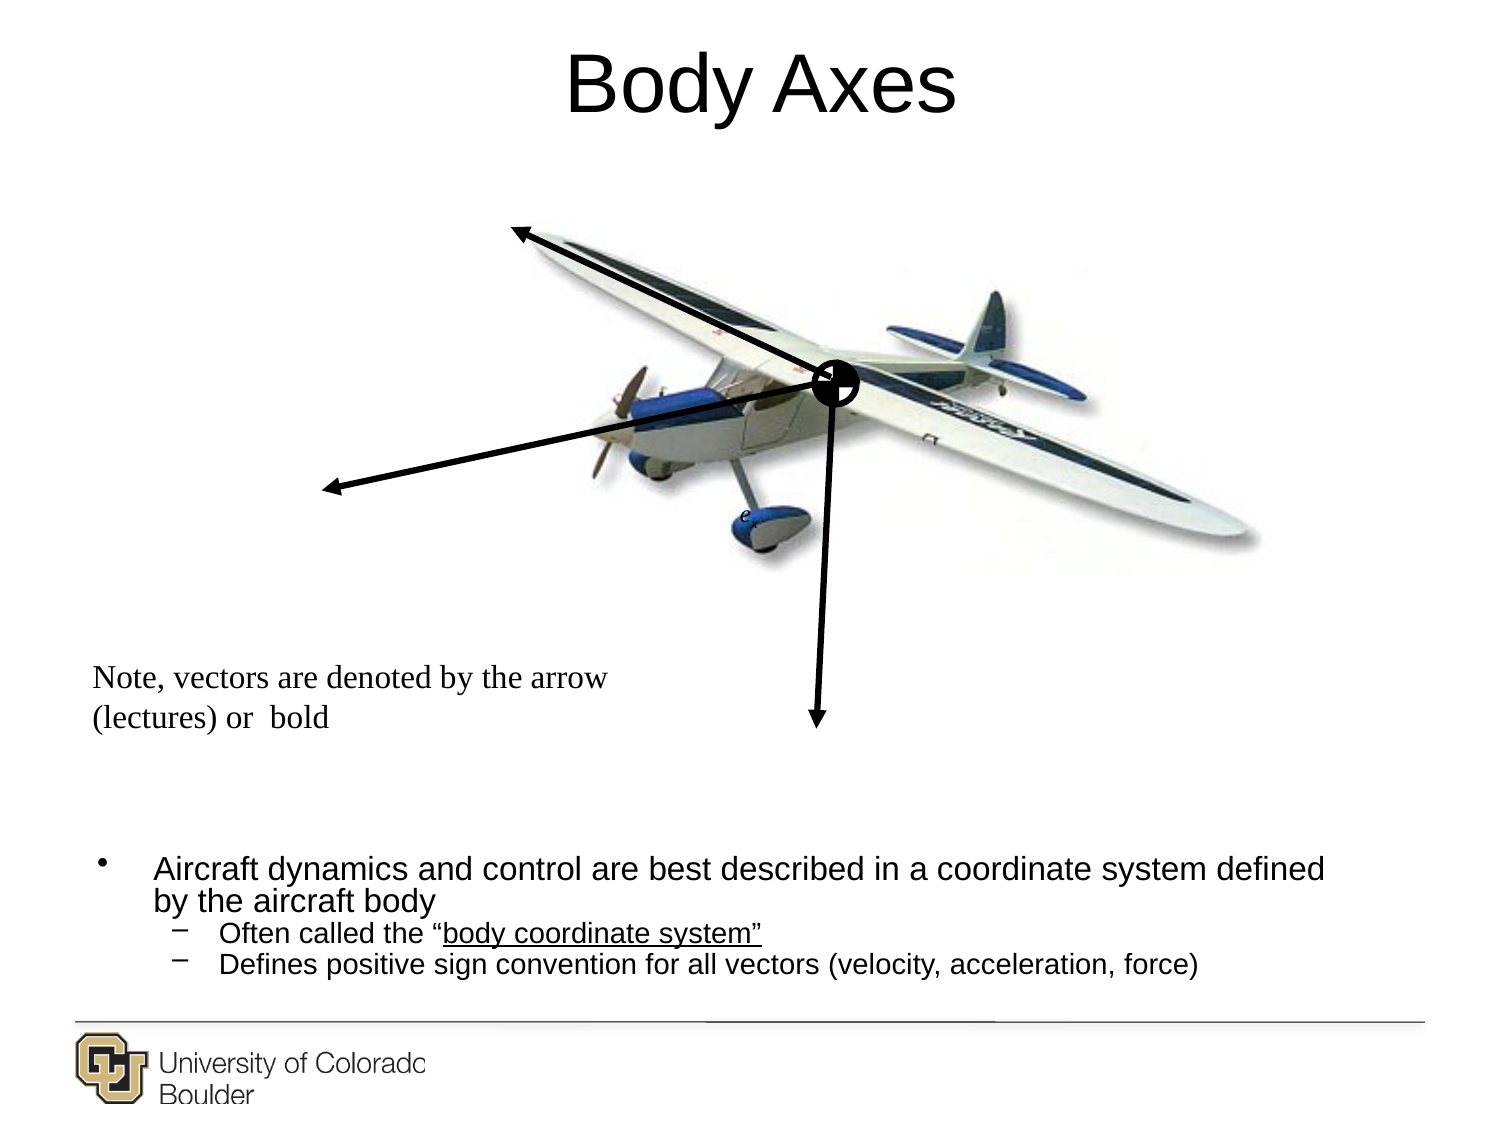

# Body Axes
Note, vectors are denoted by the arrow (lectures) or bold
Aircraft dynamics and control are best described in a coordinate system defined by the aircraft body
Often called the “body coordinate system”
Defines positive sign convention for all vectors (velocity, acceleration, force)